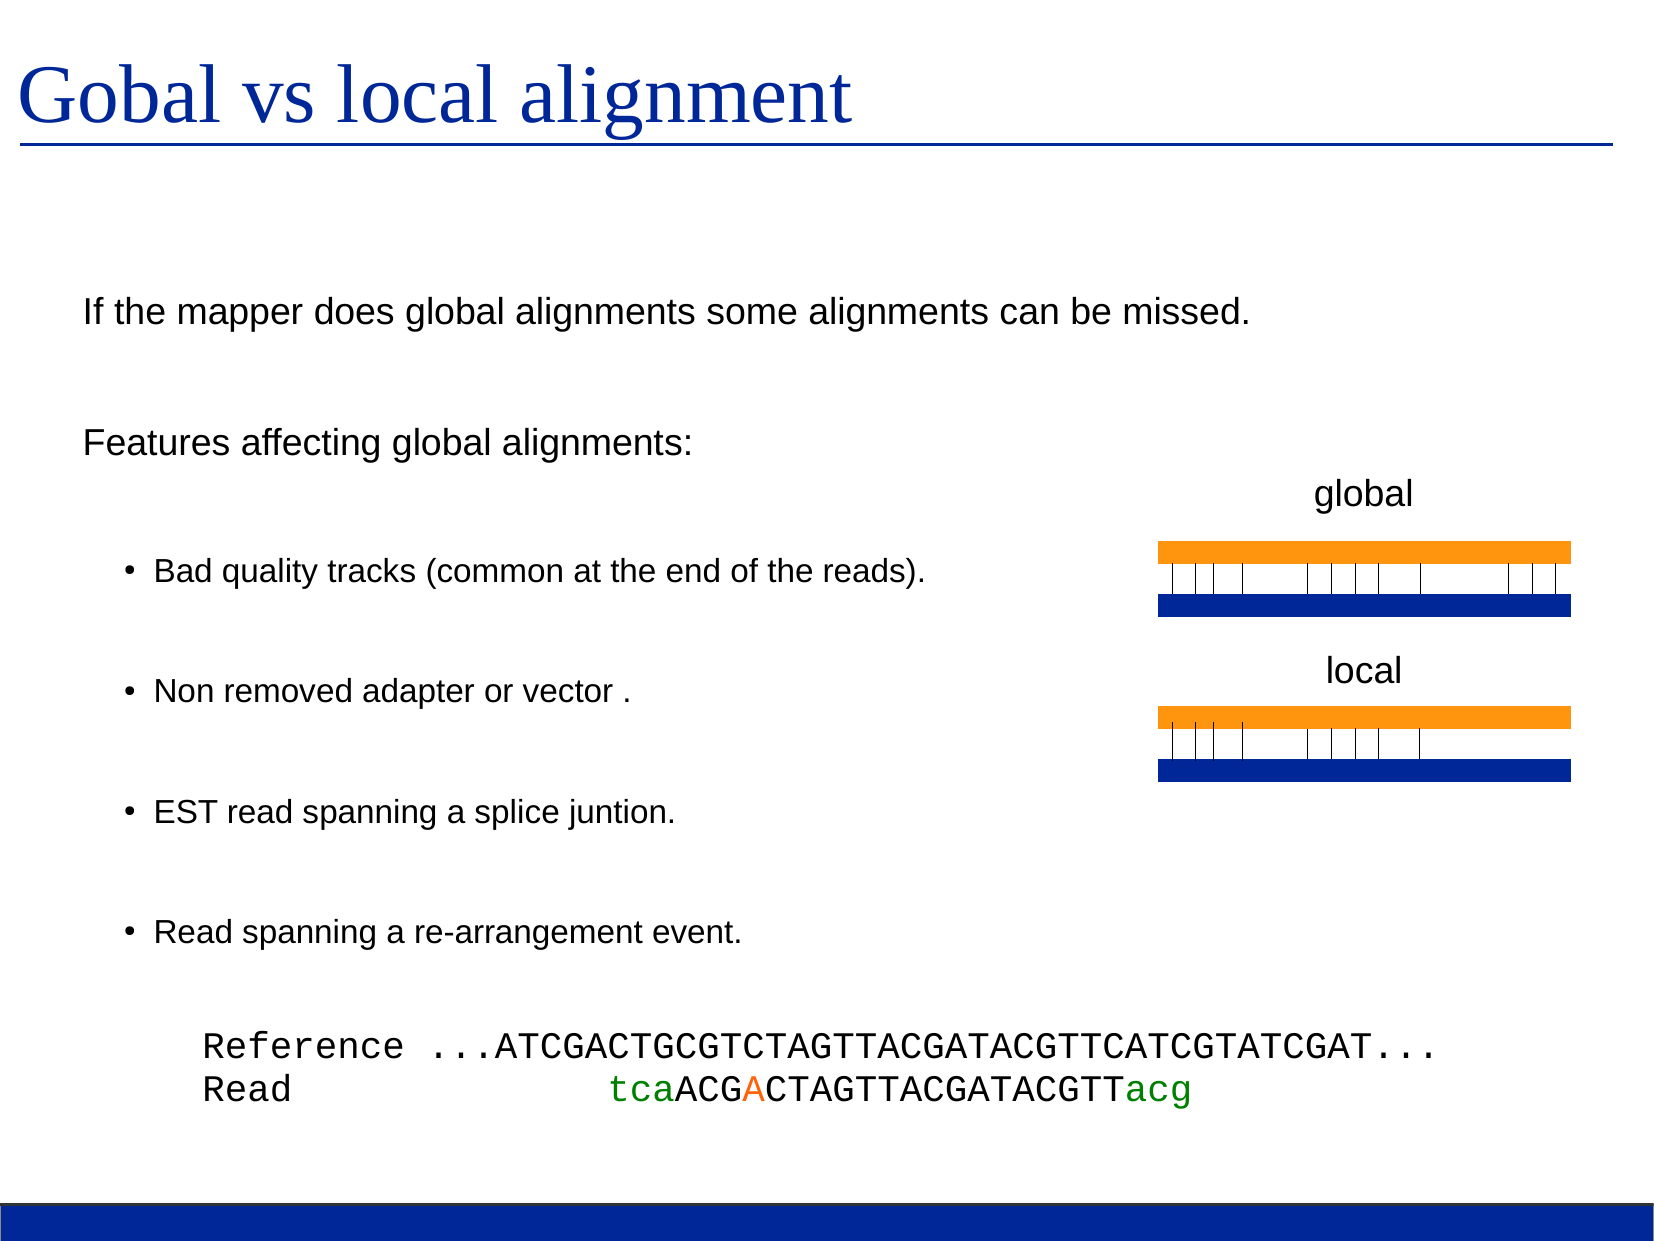

# Gobal vs local alignment
If the mapper does global alignments some alignments can be missed.
Features affecting global alignments:
Bad quality tracks (common at the end of the reads).
Non removed adapter or vector .
EST read spanning a splice juntion.
Read spanning a re-arrangement event.
global
local
Reference ...ATCGACTGCGTCTAGTTACGATACGTTCATCGTATCGAT...
Read tcaACGACTAGTTACGATACGTTacg